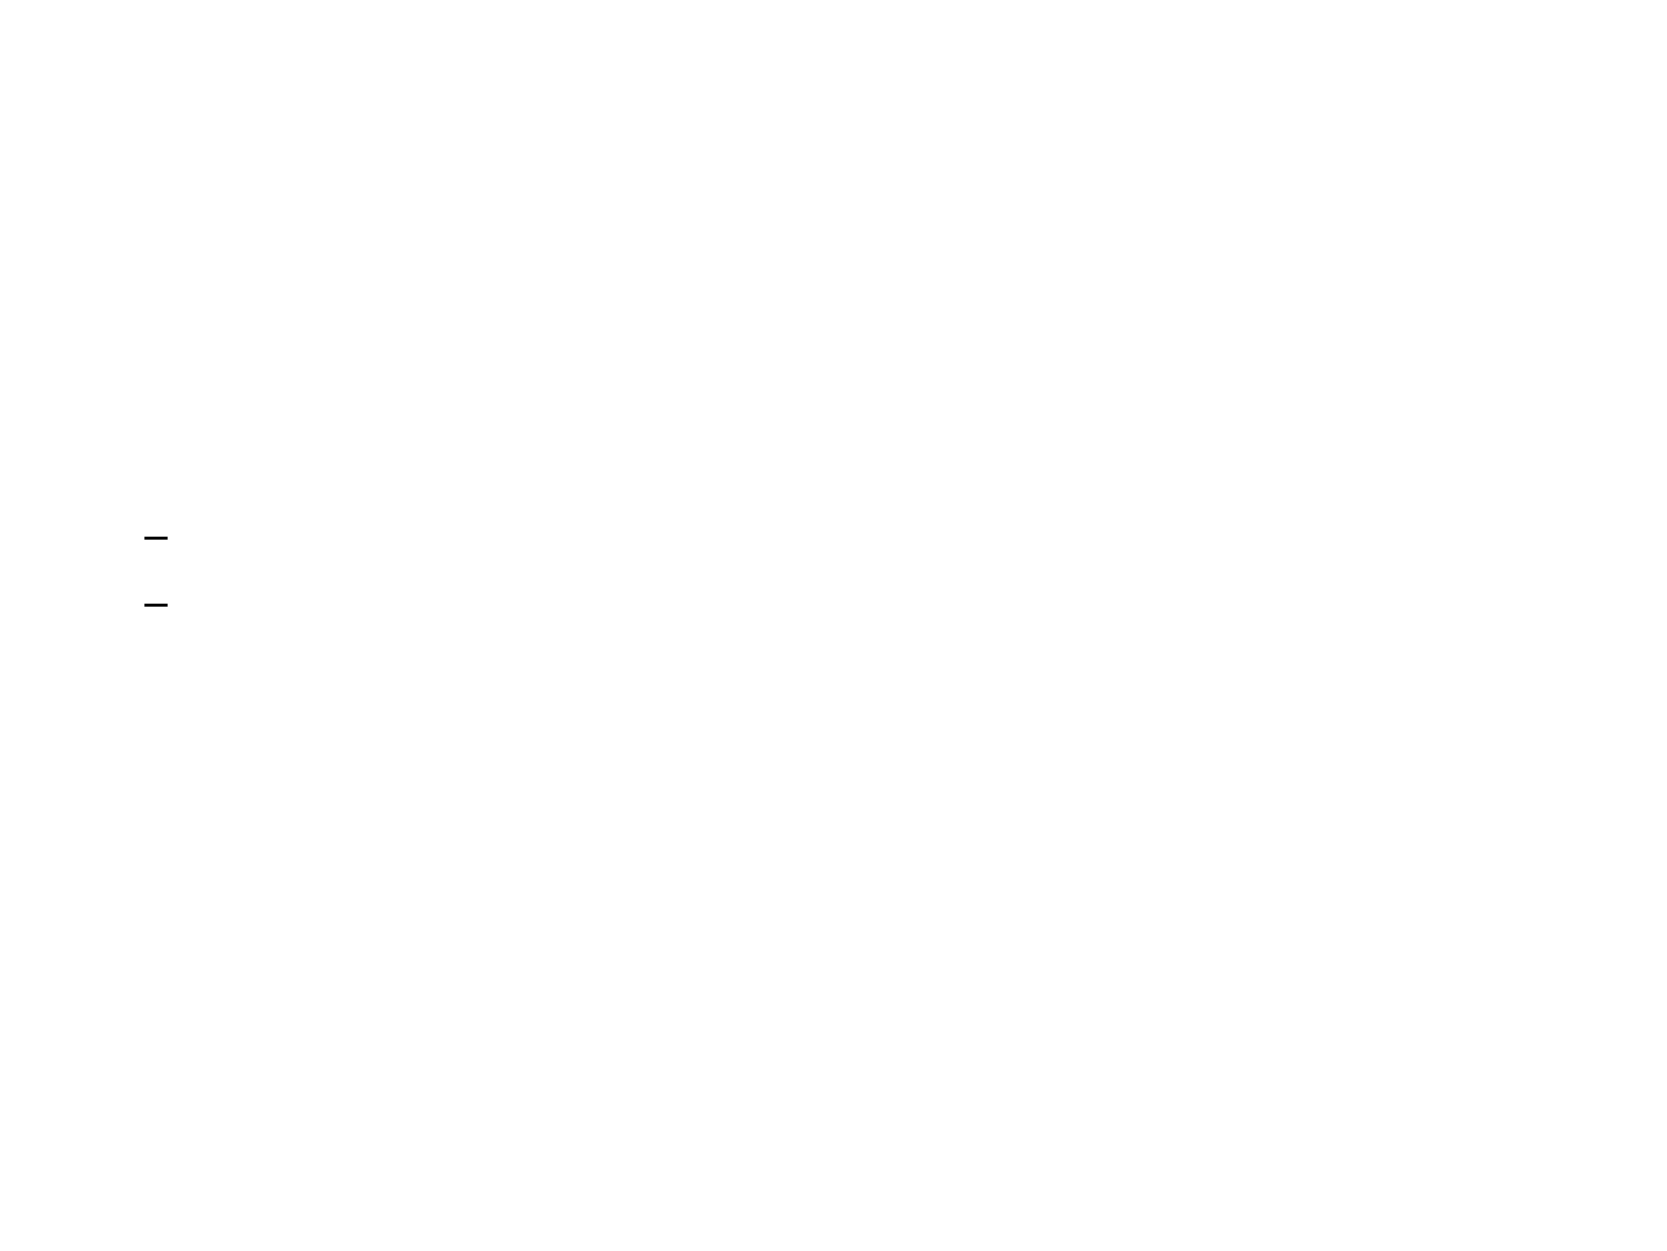

# Agenda
Uso do SSH
Criptografe tudo!
Compilando Programas
Configure
Makefile
Gerenciamento de pacotes
Slackbuilds - Como criar um pacote
Slackbuilds.org